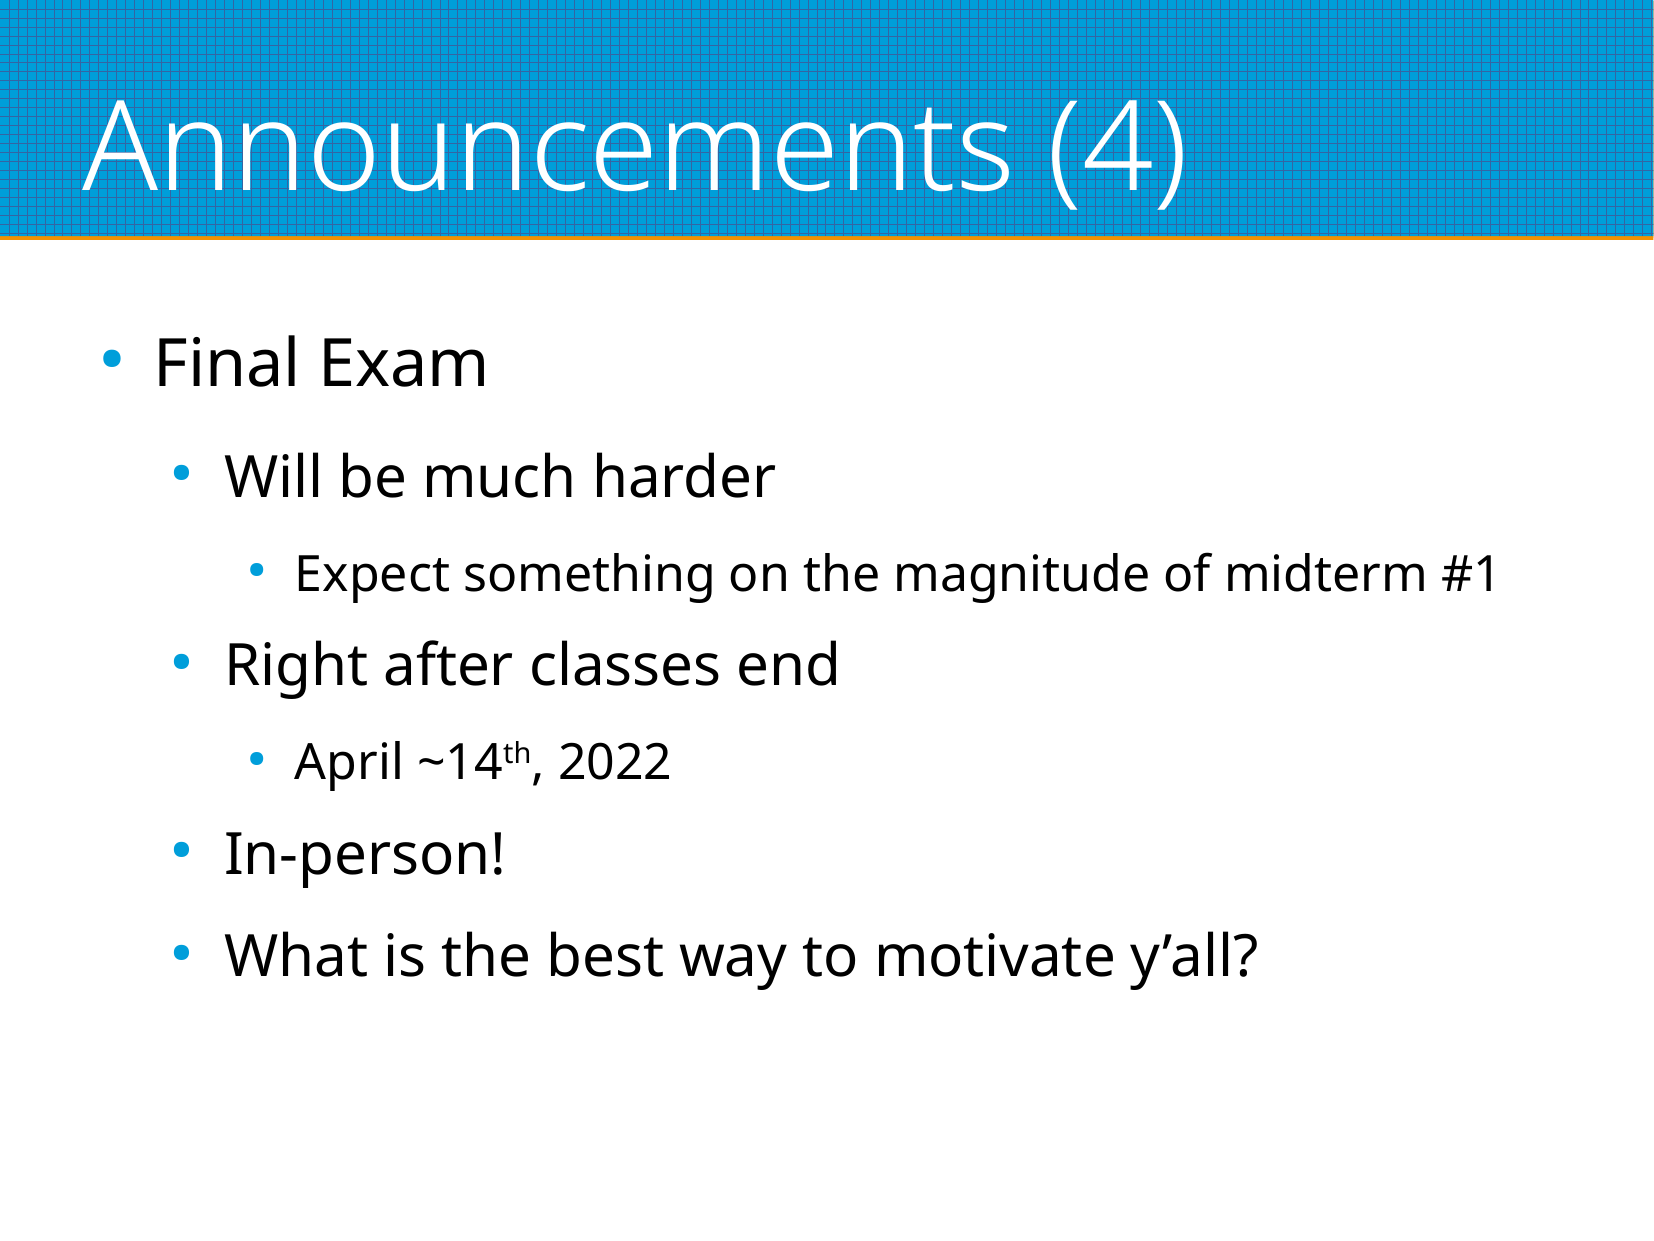

# Announcements (4)
Final Exam
Will be much harder
Expect something on the magnitude of midterm #1
Right after classes end
April ~14th, 2022
In-person!
What is the best way to motivate y’all?